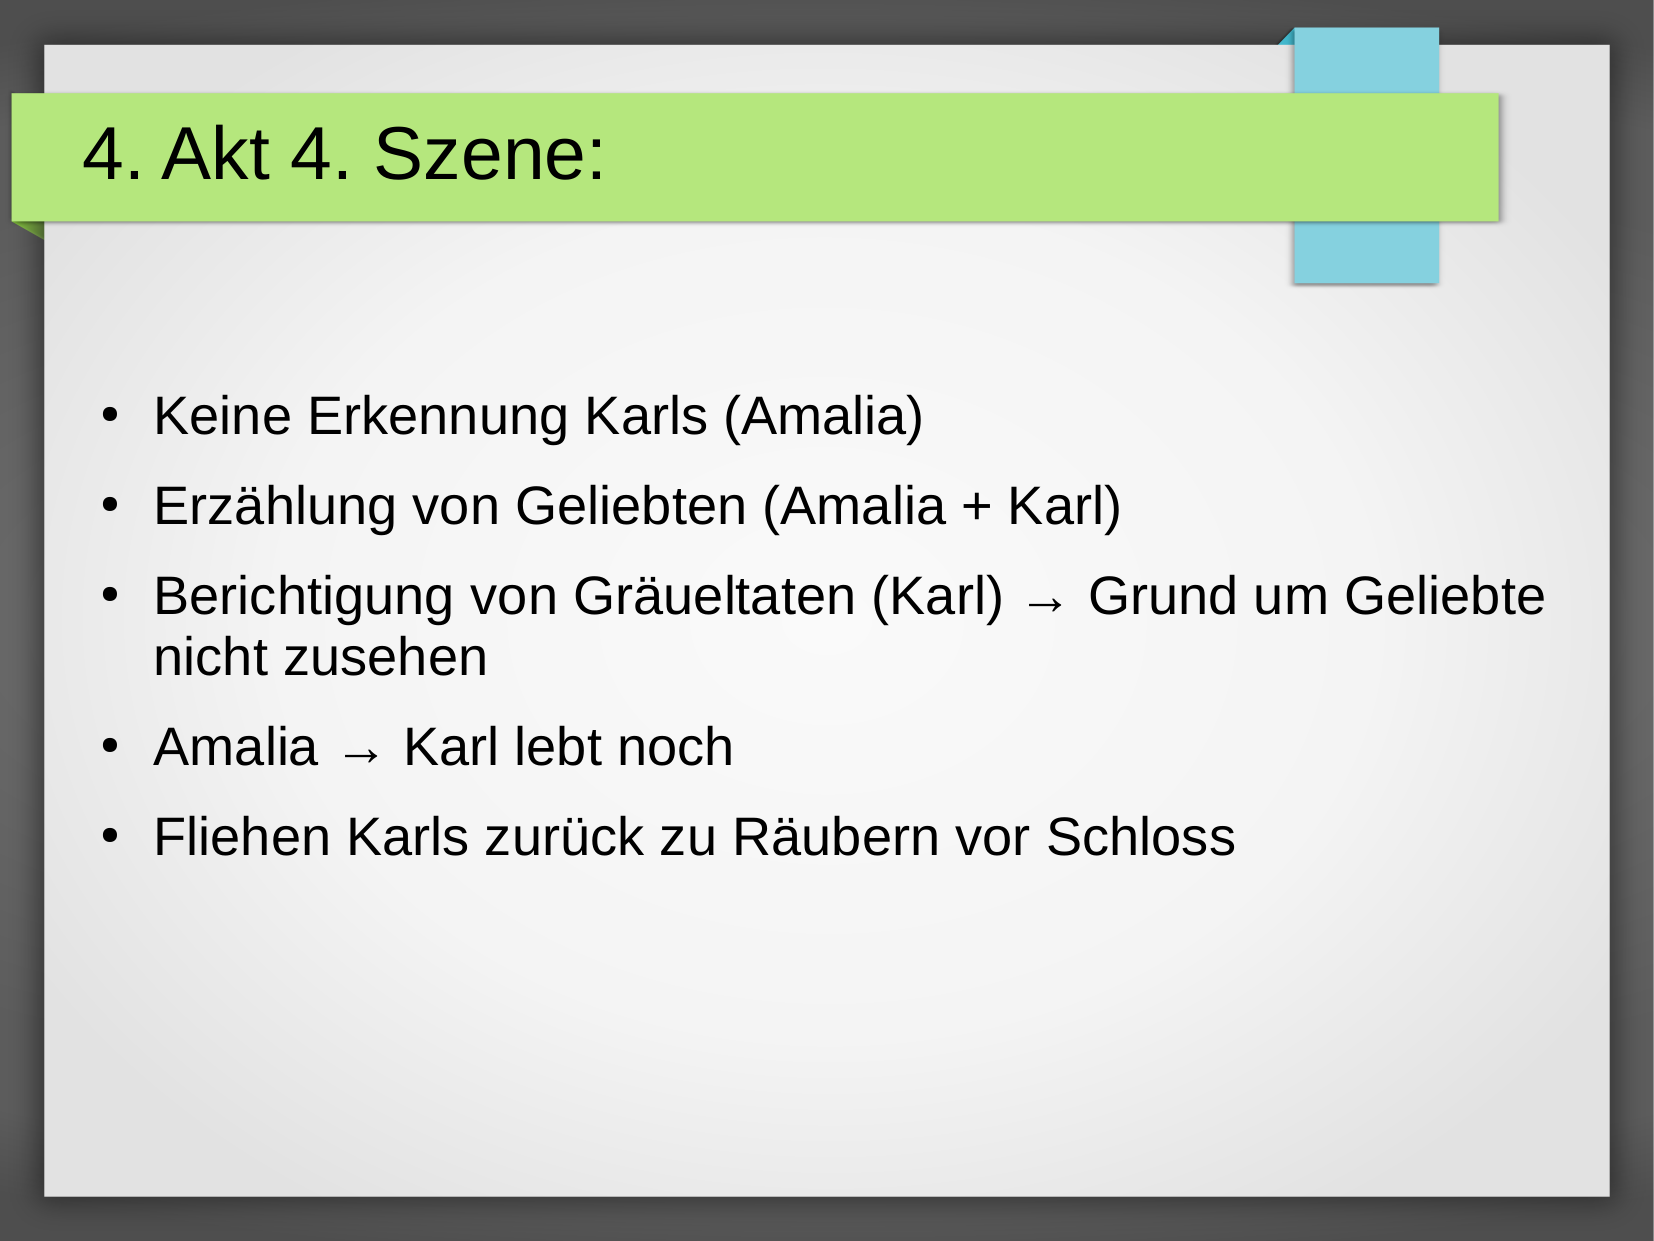

# 4. Akt 4. Szene:
Keine Erkennung Karls (Amalia)
Erzählung von Geliebten (Amalia + Karl)
Berichtigung von Gräueltaten (Karl) → Grund um Geliebte nicht zusehen
Amalia → Karl lebt noch
Fliehen Karls zurück zu Räubern vor Schloss